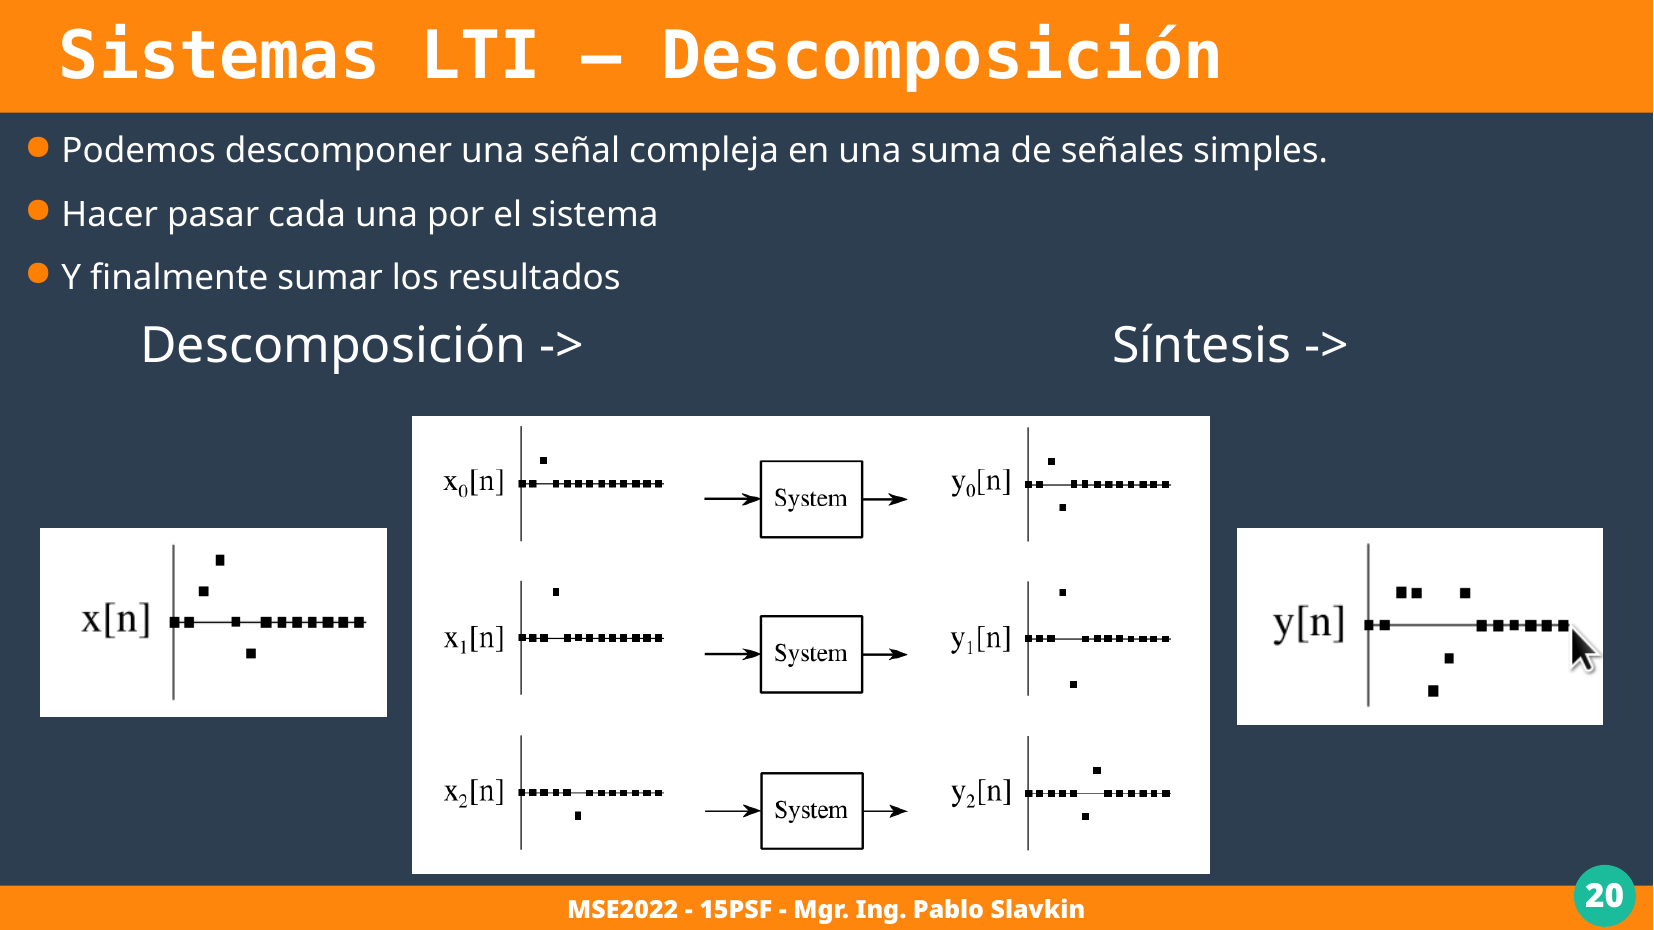

# Sistemas LTI – Descomposición
Podemos descomponer una señal compleja en una suma de señales simples.
Hacer pasar cada una por el sistema
Y finalmente sumar los resultados
Descomposición ->
Síntesis ->
MSE2022 - 15PSF - Mgr. Ing. Pablo Slavkin